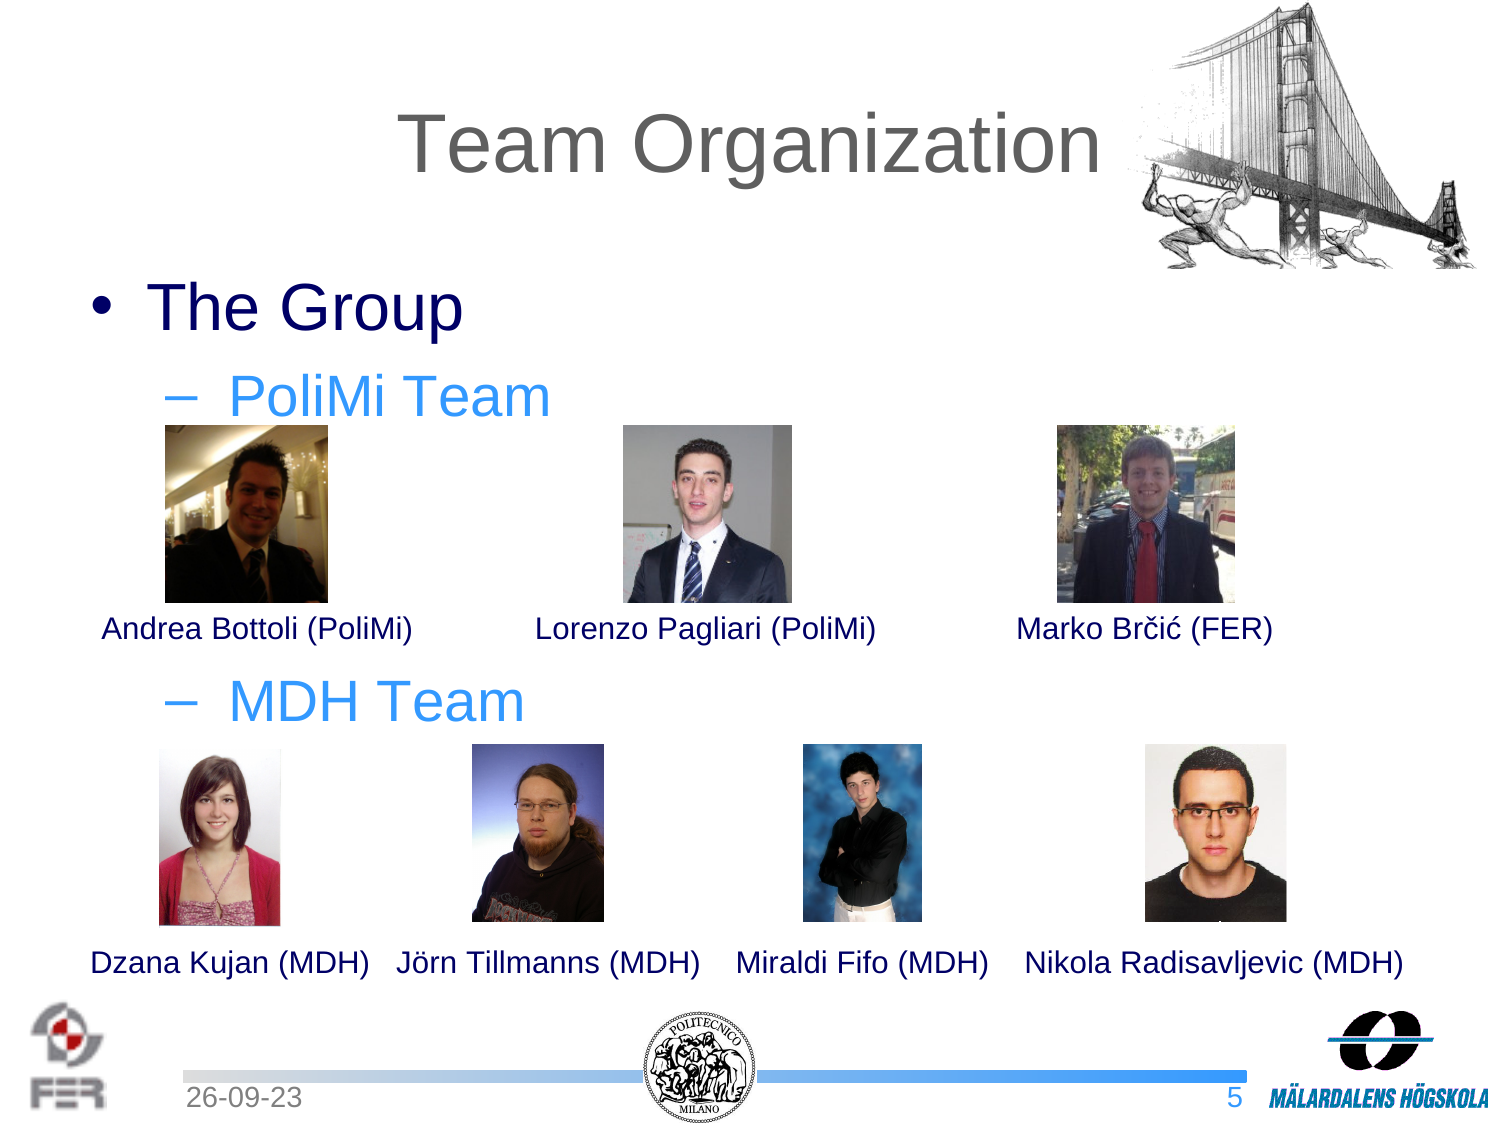

# Team Organization
The Group
 PoliMi Team
 Andrea Bottoli (PoliMi) Lorenzo Pagliari (PoliMi) Marko Brčić (FER)
 MDH Team
Dzana Kujan (MDH) Jörn Tillmanns (MDH) Miraldi Fifo (MDH) Nikola Radisavljevic (MDH)
26-08-21